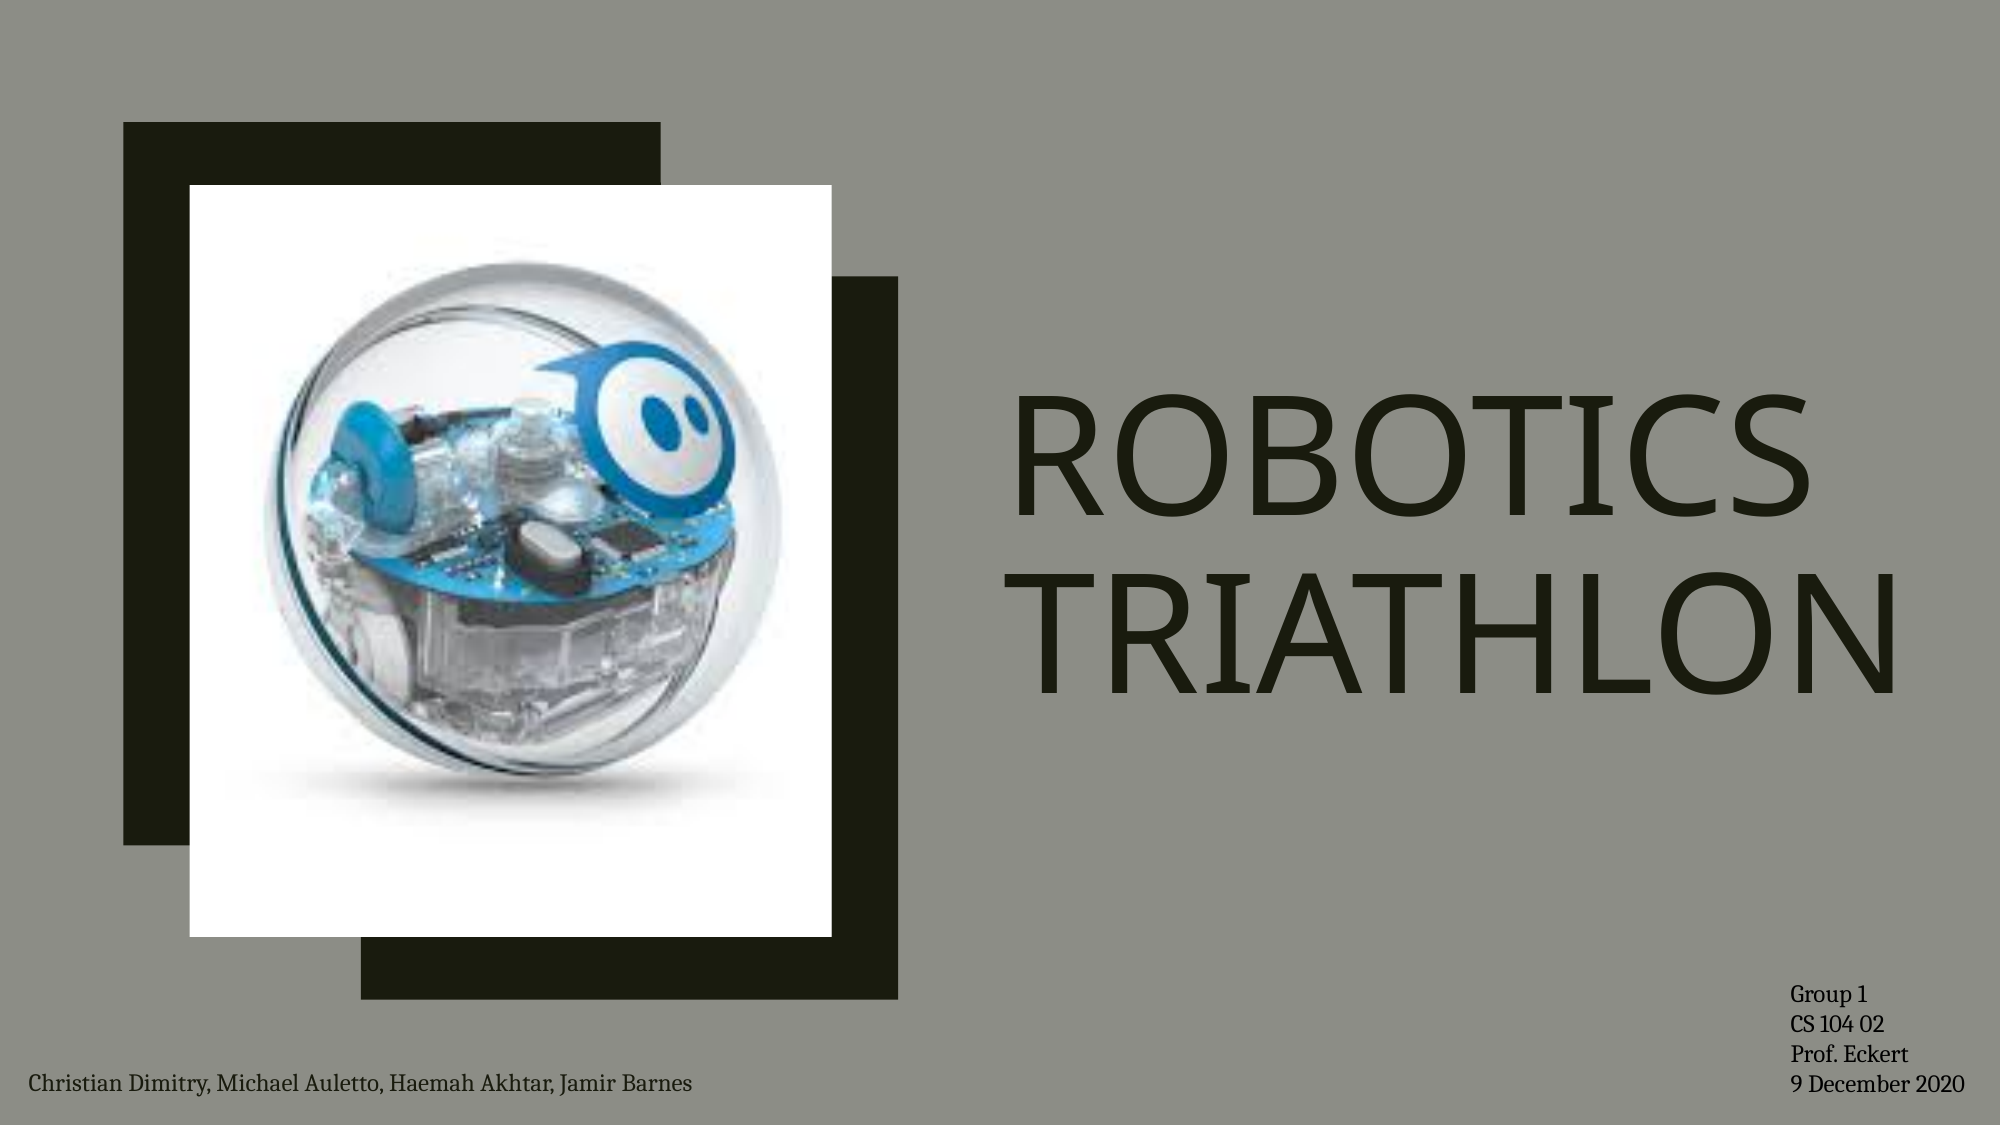

# Robotics Triathlon
Group 1
CS 104 02
Prof. Eckert
9 December 2020
 Christian Dimitry, Michael Auletto, Haemah Akhtar, Jamir Barnes